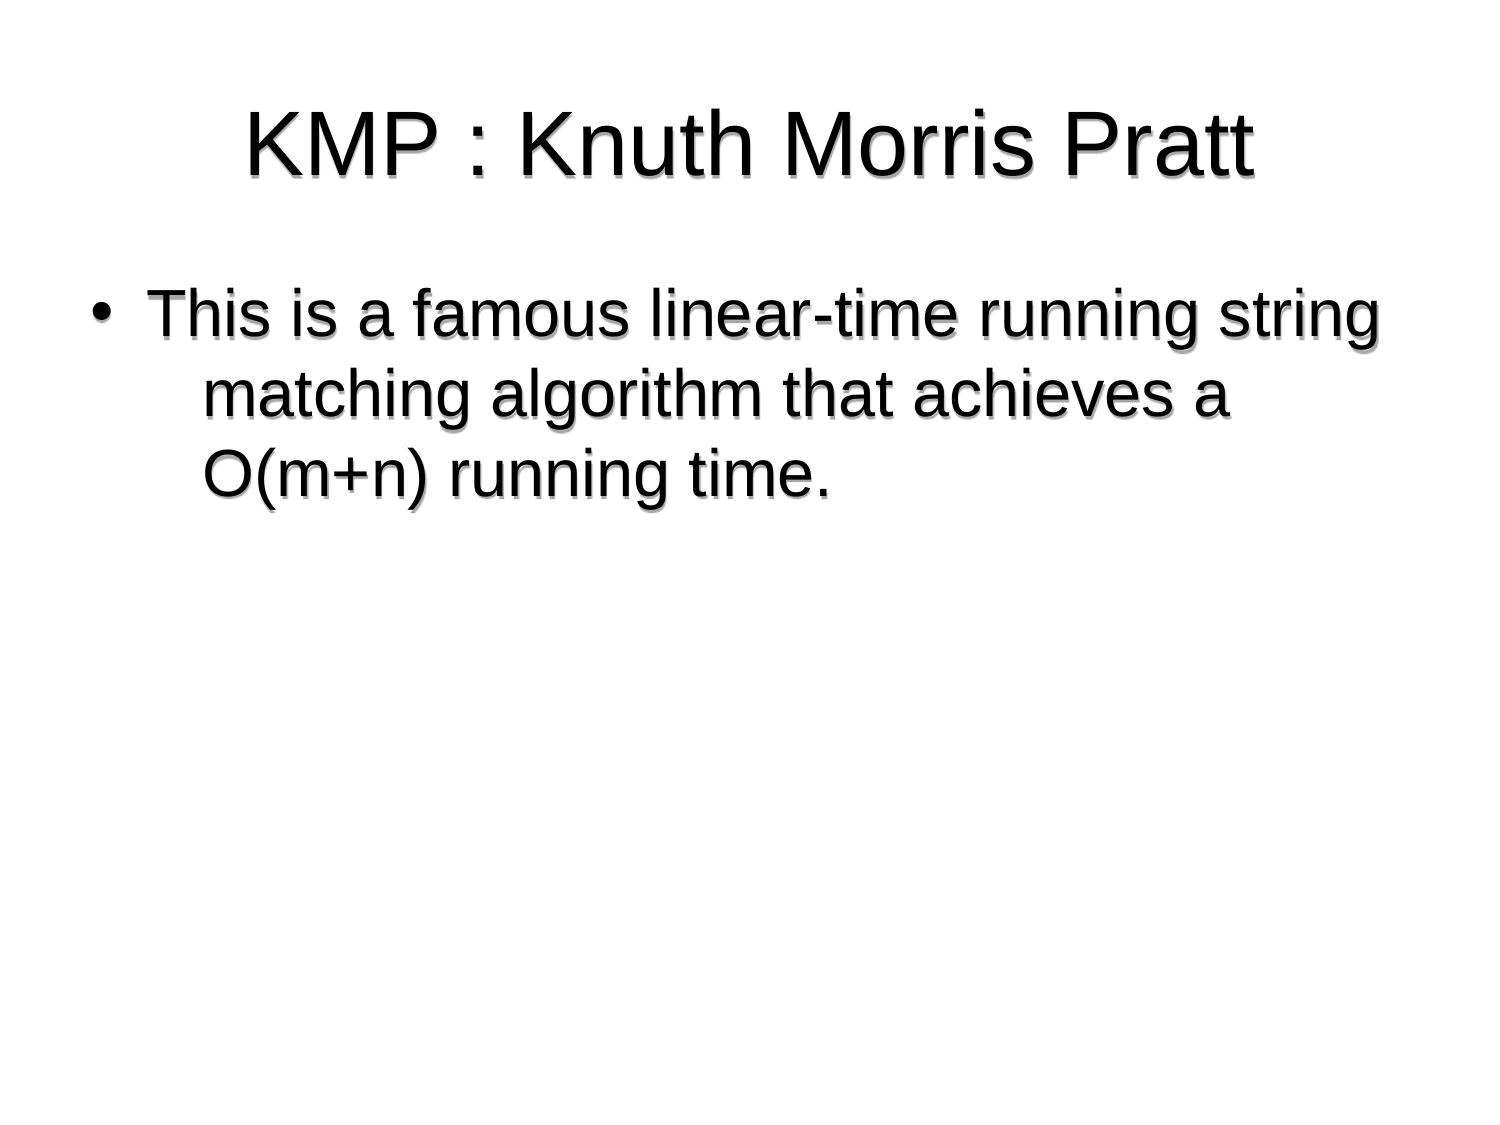

# KMP : Knuth Morris Pratt
This is a famous linear-time running string matching algorithm that achieves a O(m+n) running time.